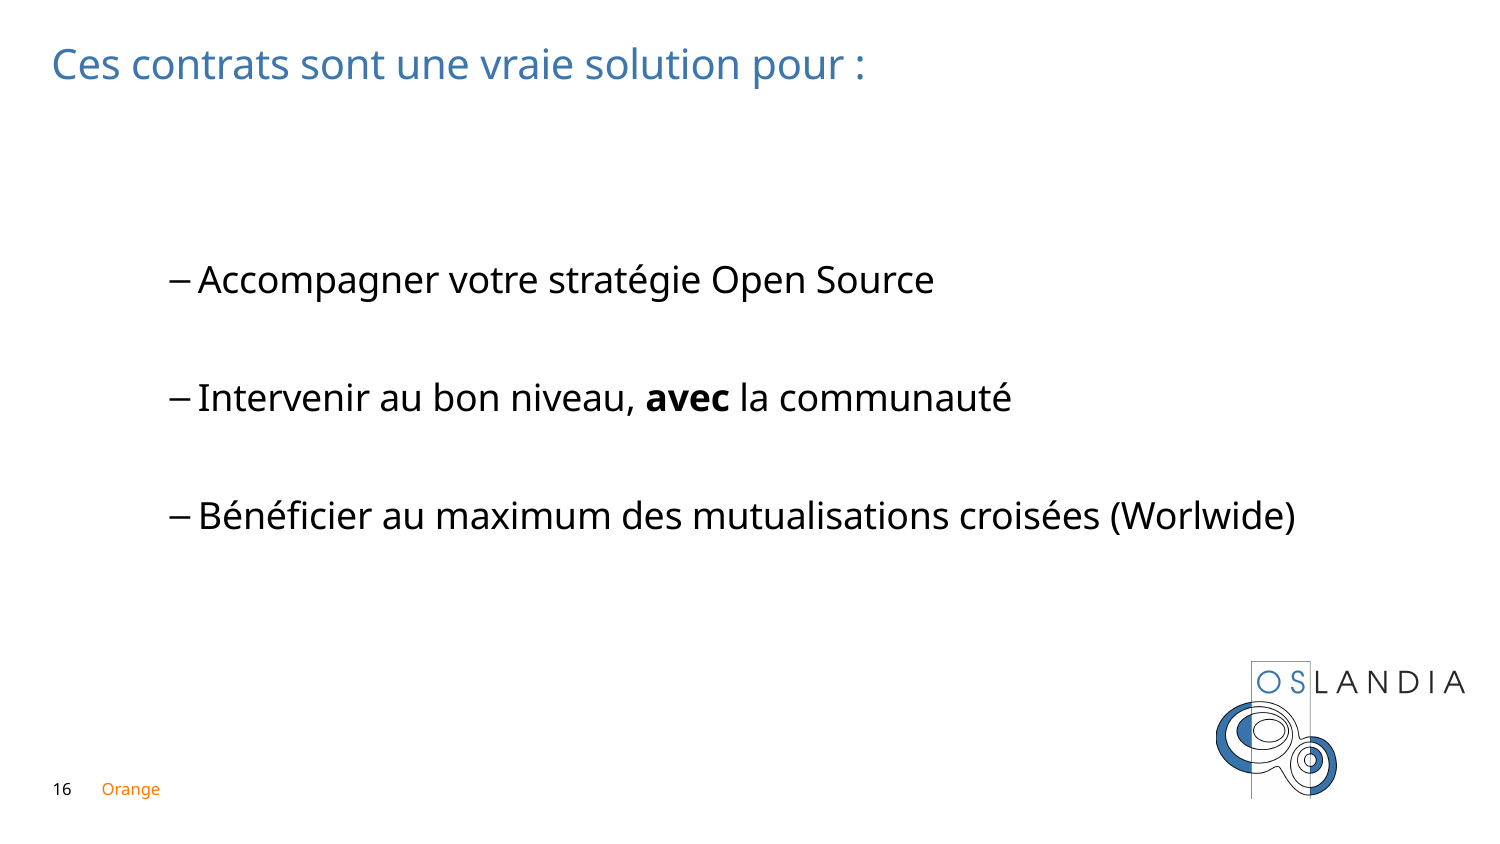

Ces contrats sont une vraie solution pour :
# Accompagner votre stratégie Open Source
Intervenir au bon niveau, avec la communauté
Bénéficier au maximum des mutualisations croisées (Worlwide)